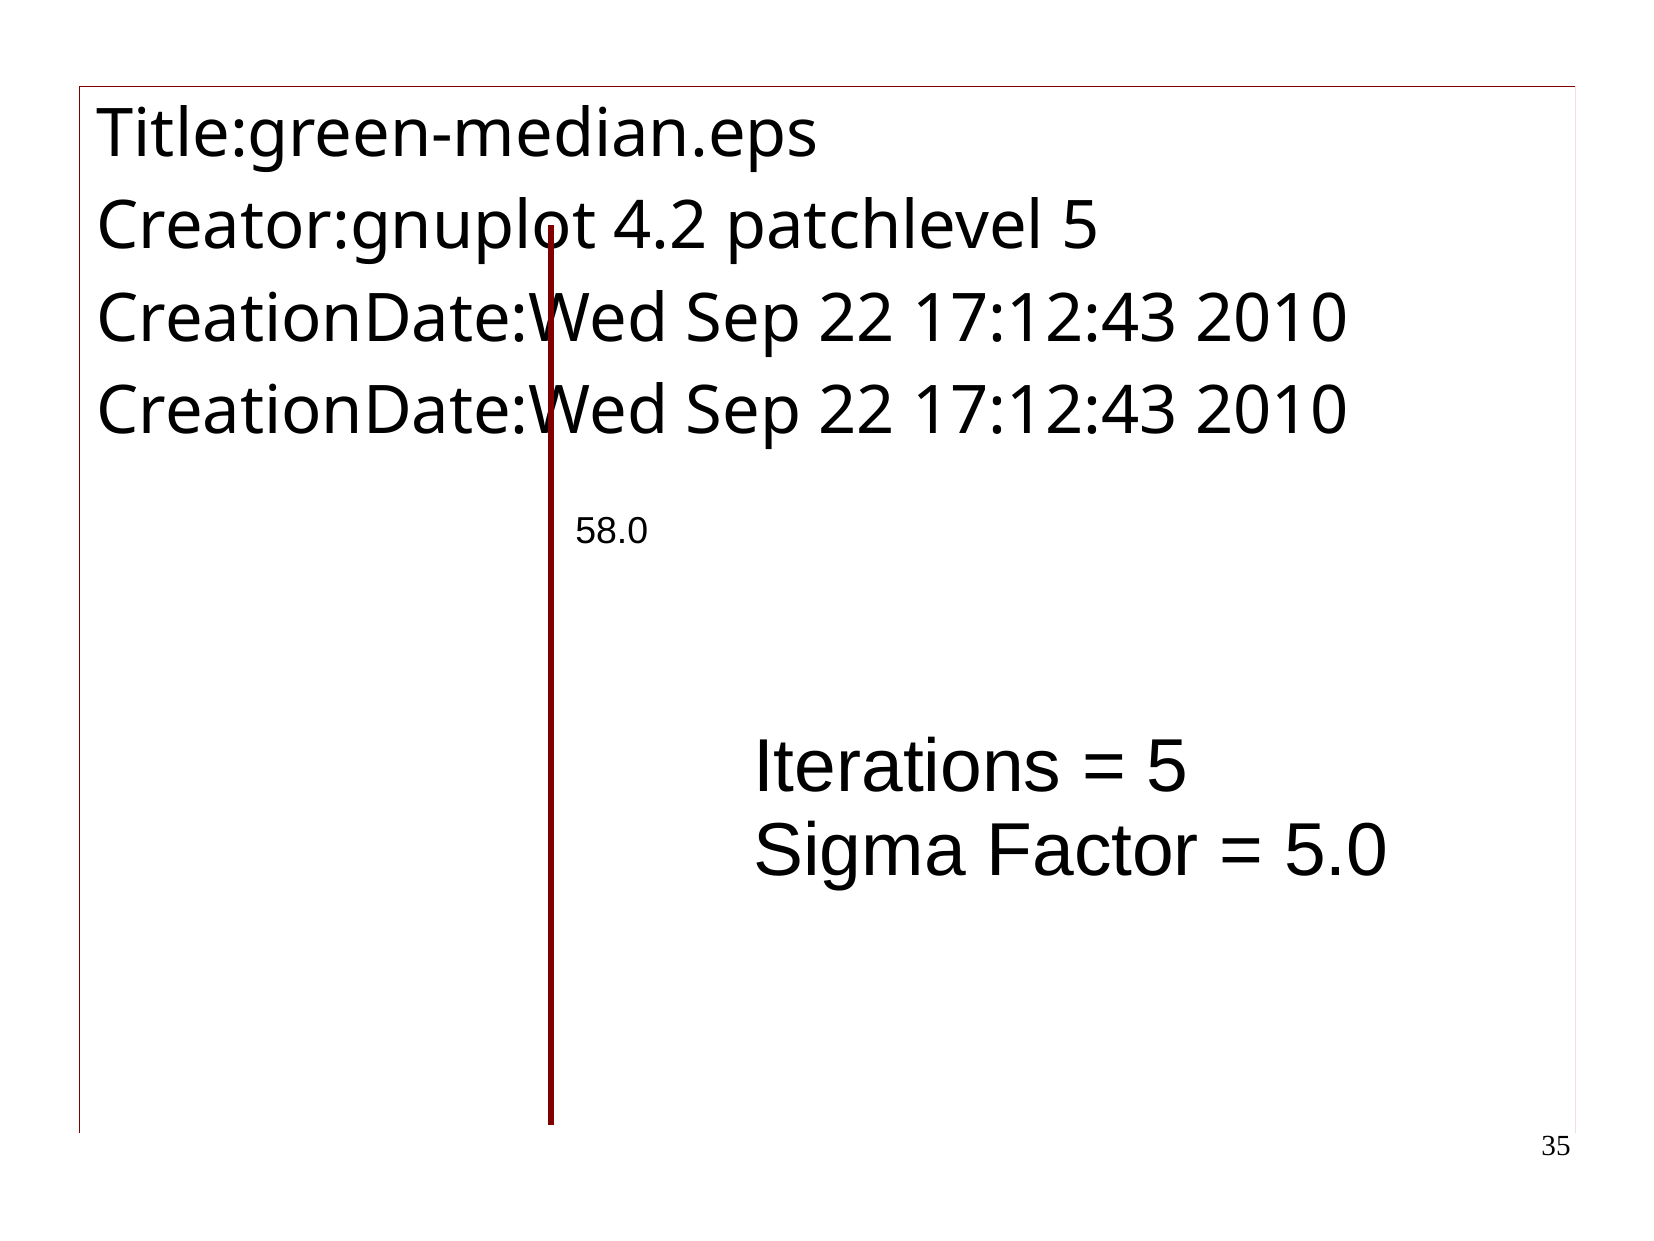

58.0
Iterations = 5
Sigma Factor = 5.0
35